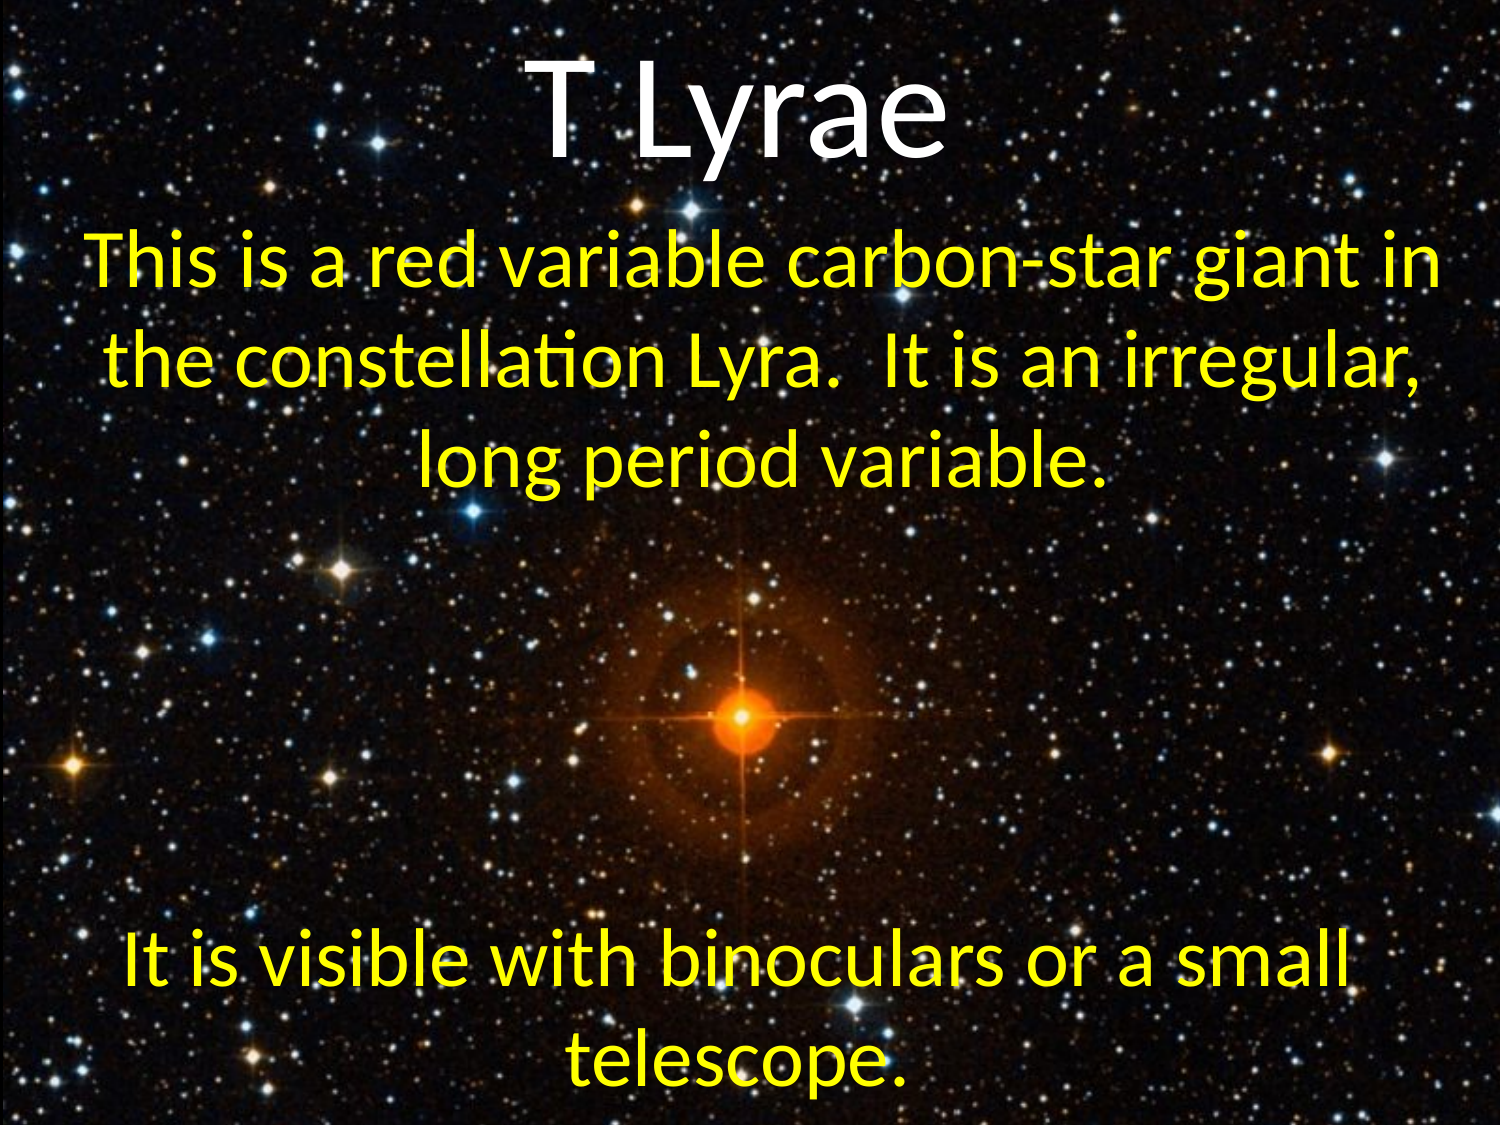

T Lyrae
This is a red variable carbon-star giant in the constellation Lyra. It is an irregular, long period variable.
It is visible with binoculars or a small telescope.